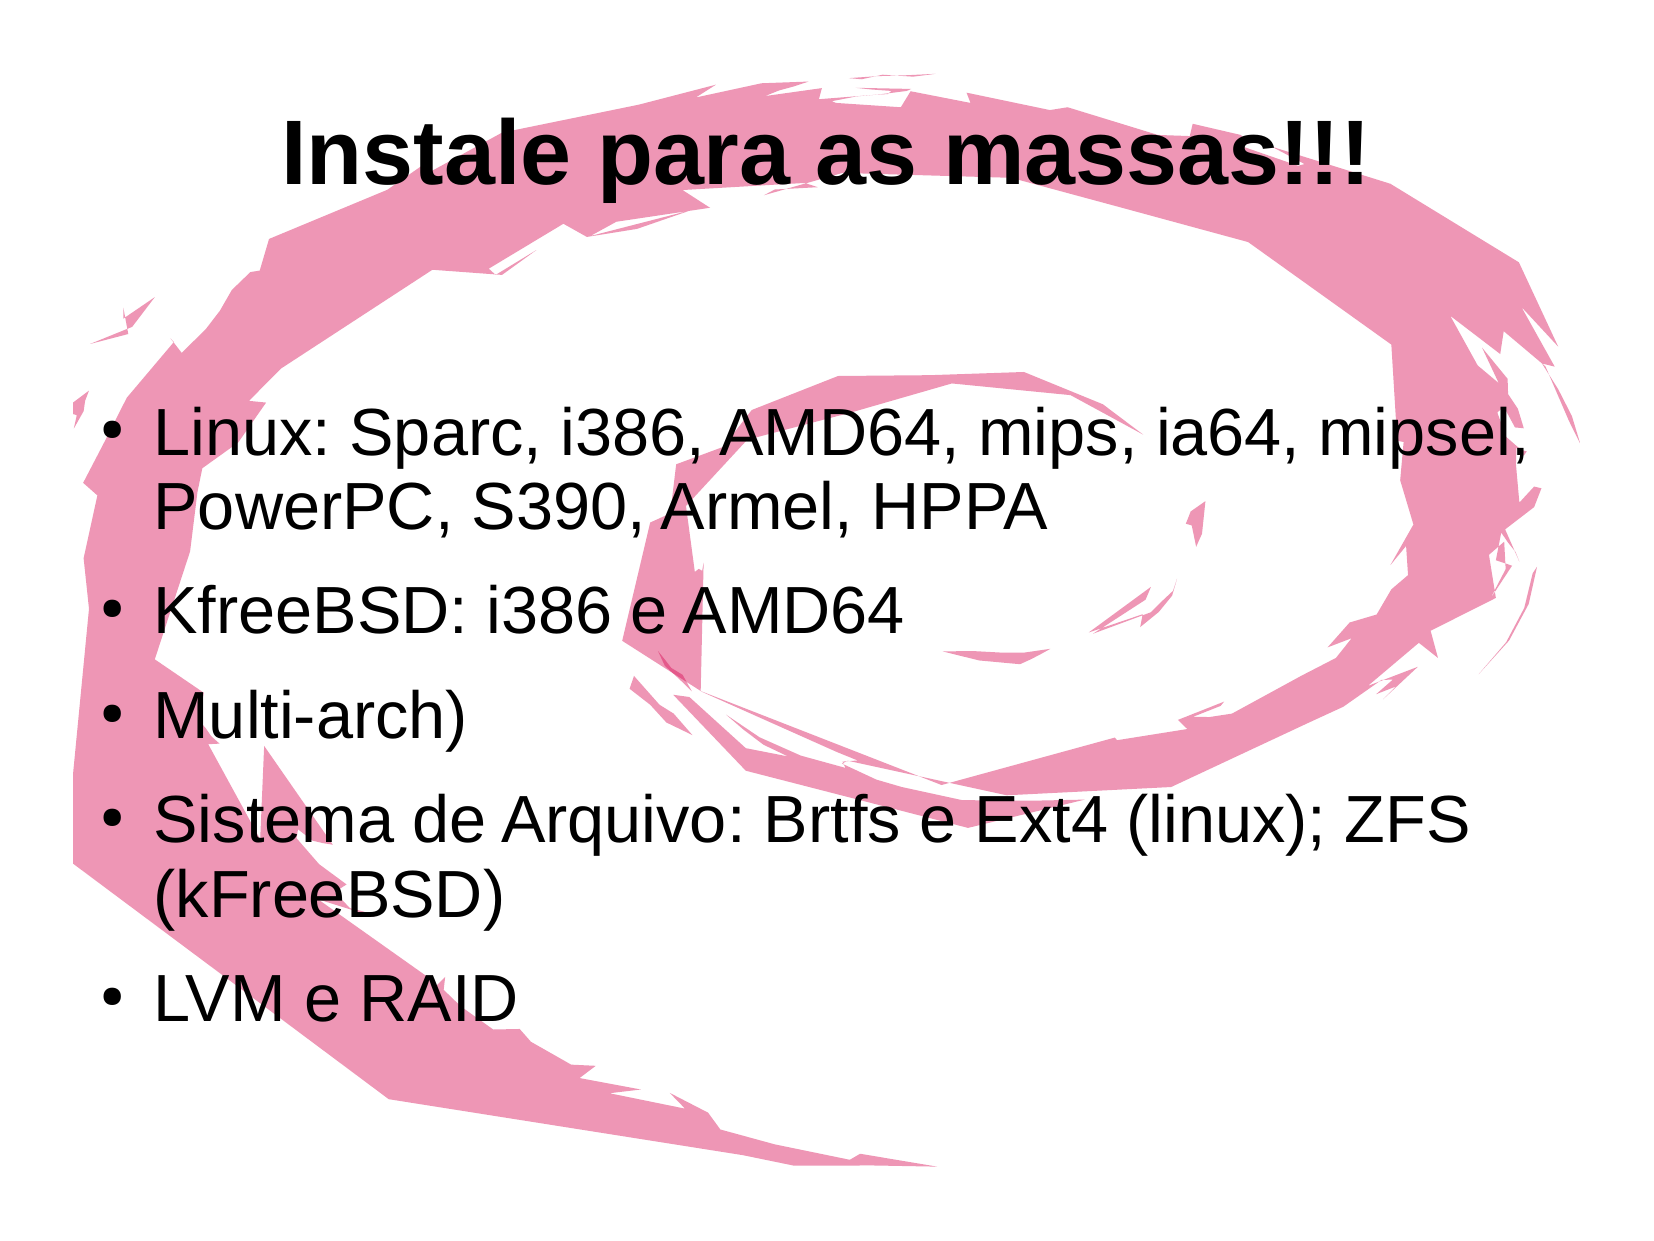

# Instale para as massas!!!
Linux: Sparc, i386, AMD64, mips, ia64, mipsel, PowerPC, S390, Armel, HPPA
KfreeBSD: i386 e AMD64
Multi-arch)
Sistema de Arquivo: Brtfs e Ext4 (linux); ZFS (kFreeBSD)
LVM e RAID